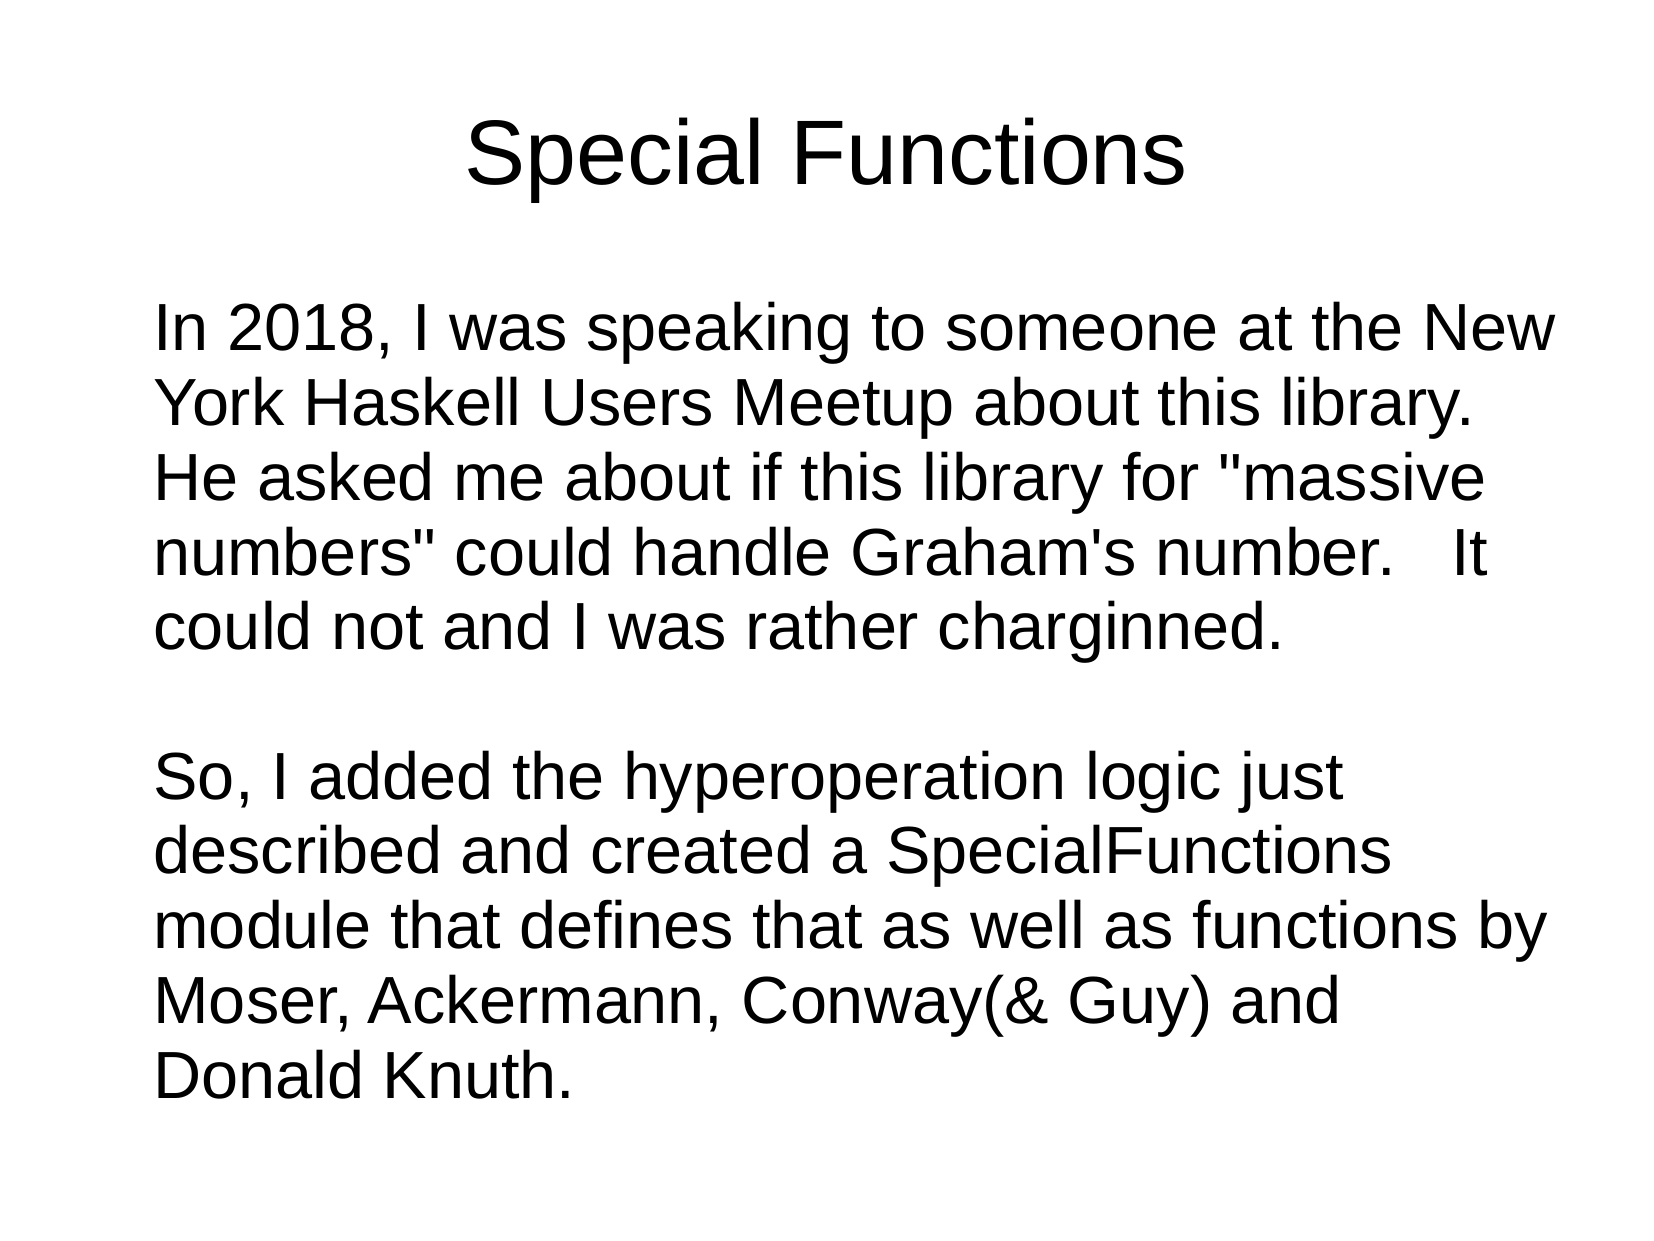

# Special Functions
In 2018, I was speaking to someone at the New York Haskell Users Meetup about this library. He asked me about if this library for "massive numbers" could handle Graham's number. It could not and I was rather charginned.
So, I added the hyperoperation logic just described and created a SpecialFunctions module that defines that as well as functions by Moser, Ackermann, Conway(& Guy) and Donald Knuth.